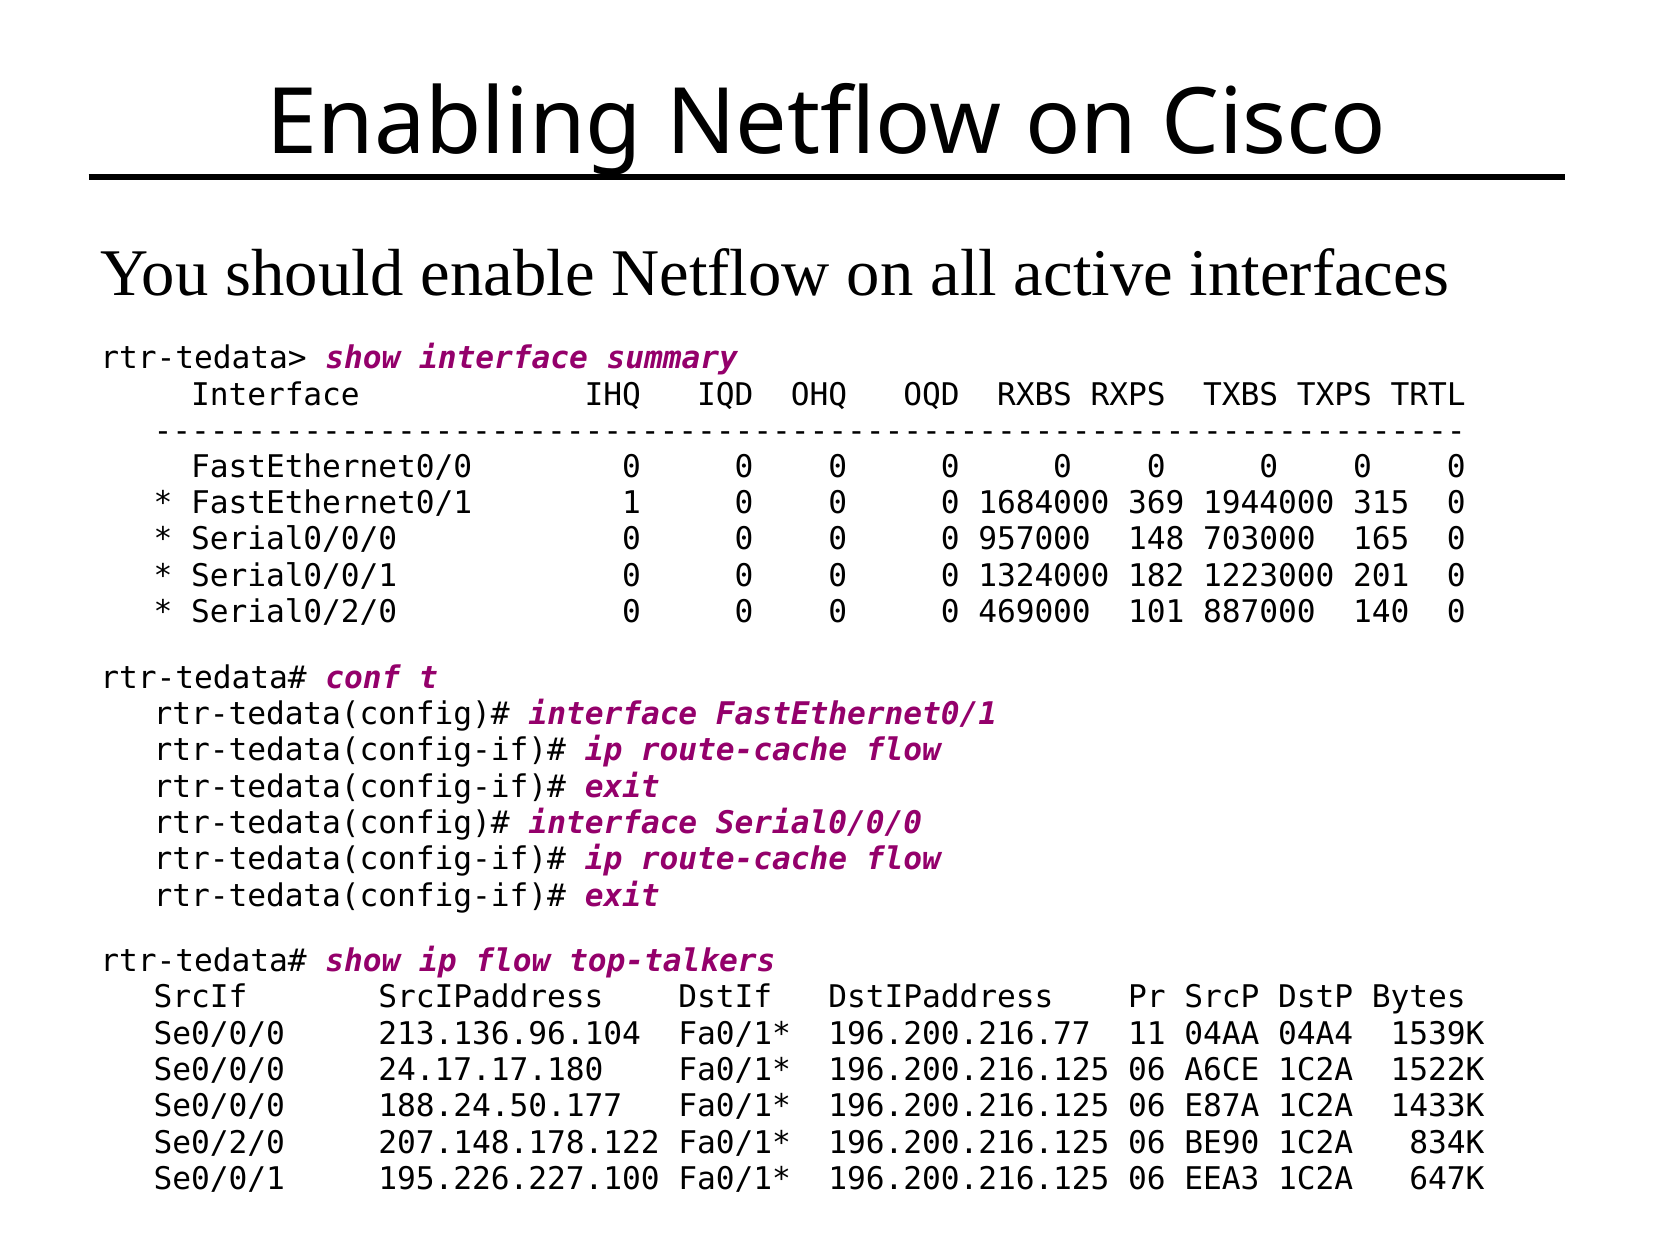

# Enabling Netflow on Cisco
You should enable Netflow on all active interfaces
rtr-tedata> show interface summary
 Interface IHQ IQD OHQ OQD RXBS RXPS TXBS TXPS TRTL
----------------------------------------------------------------------
 FastEthernet0/0 0 0 0 0 0 0 0 0 0
* FastEthernet0/1 1 0 0 0 1684000 369 1944000 315 0
* Serial0/0/0 0 0 0 0 957000 148 703000 165 0
* Serial0/0/1 0 0 0 0 1324000 182 1223000 201 0
* Serial0/2/0 0 0 0 0 469000 101 887000 140 0
rtr-tedata# conf t
rtr-tedata(config)# interface FastEthernet0/1
rtr-tedata(config-if)# ip route-cache flow
rtr-tedata(config-if)# exit
rtr-tedata(config)# interface Serial0/0/0
rtr-tedata(config-if)# ip route-cache flow
rtr-tedata(config-if)# exit
rtr-tedata# show ip flow top-talkers
SrcIf SrcIPaddress DstIf DstIPaddress Pr SrcP DstP Bytes
Se0/0/0 213.136.96.104 Fa0/1* 196.200.216.77 11 04AA 04A4 1539K
Se0/0/0 24.17.17.180 Fa0/1* 196.200.216.125 06 A6CE 1C2A 1522K
Se0/0/0 188.24.50.177 Fa0/1* 196.200.216.125 06 E87A 1C2A 1433K
Se0/2/0 207.148.178.122 Fa0/1* 196.200.216.125 06 BE90 1C2A 834K
Se0/0/1 195.226.227.100 Fa0/1* 196.200.216.125 06 EEA3 1C2A 647K